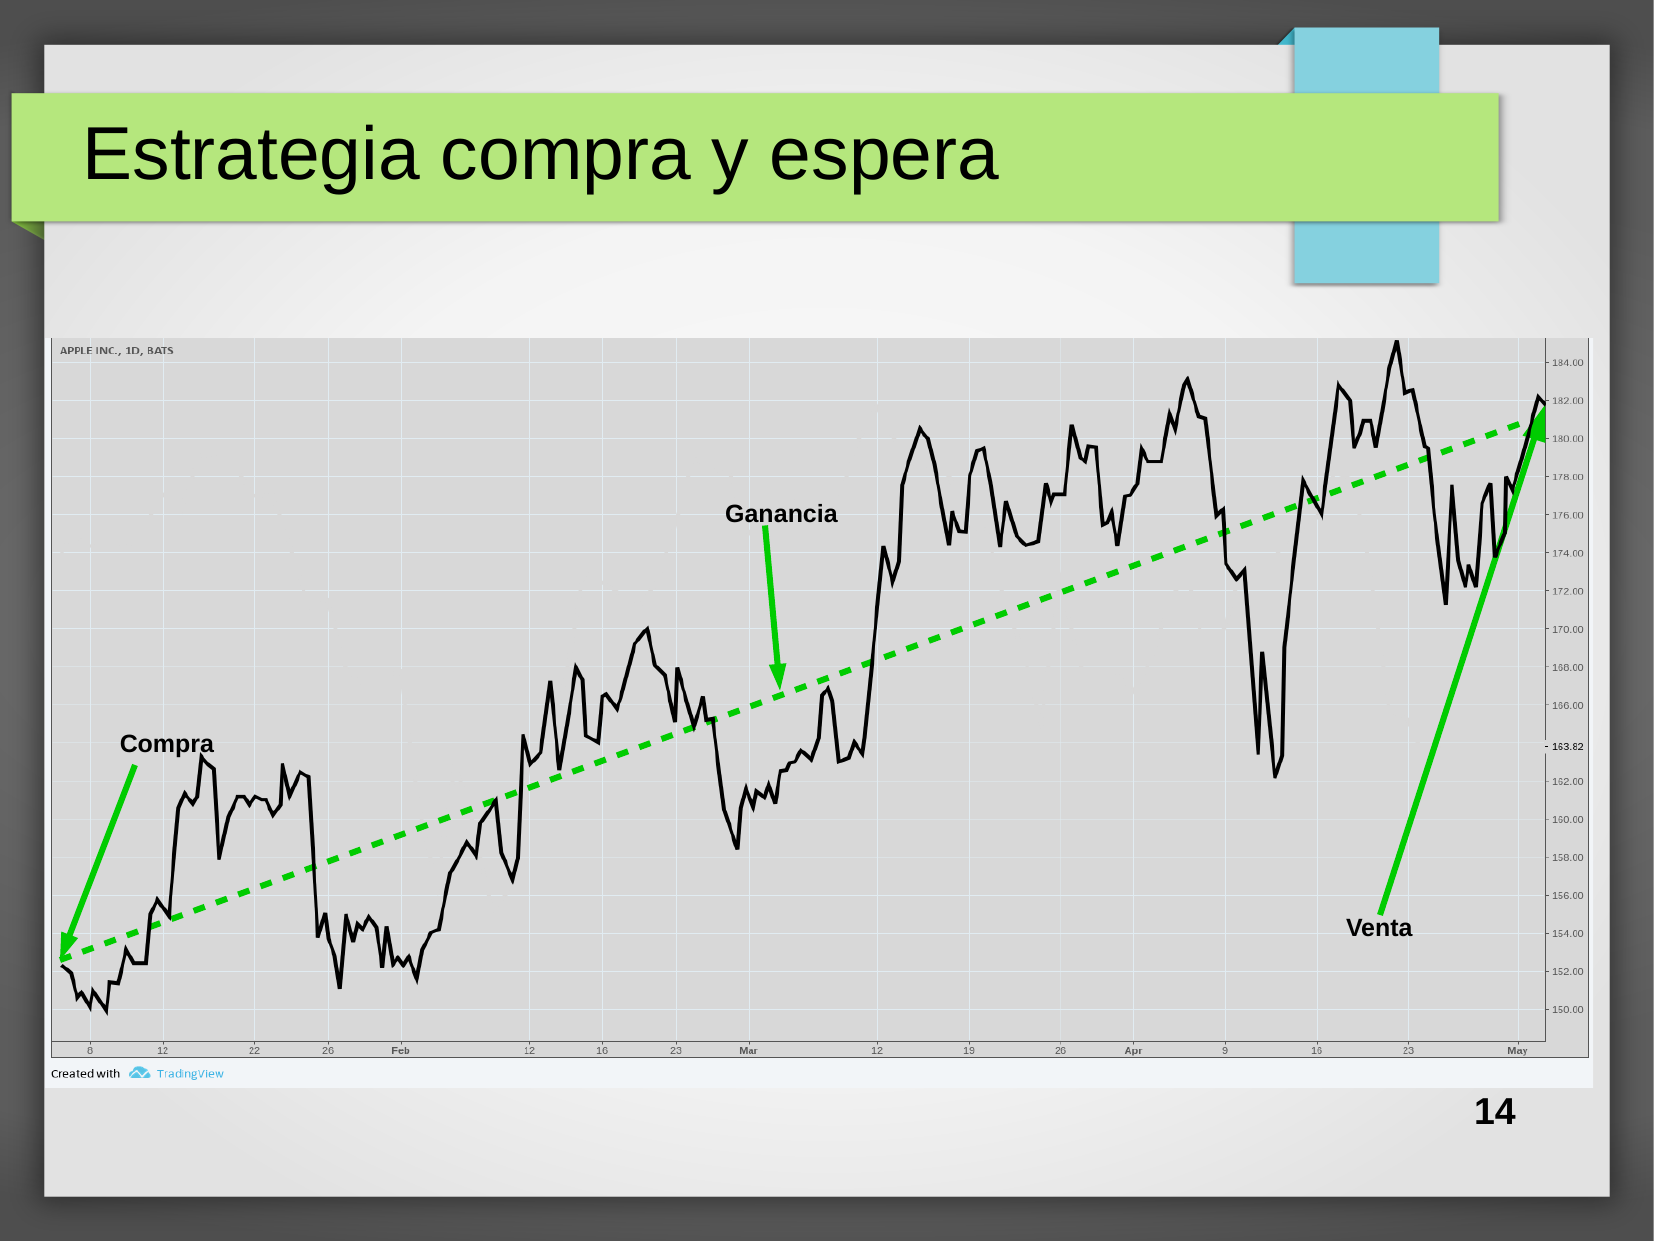

# Estrategia compra y espera
Ganancia
Compra
Venta